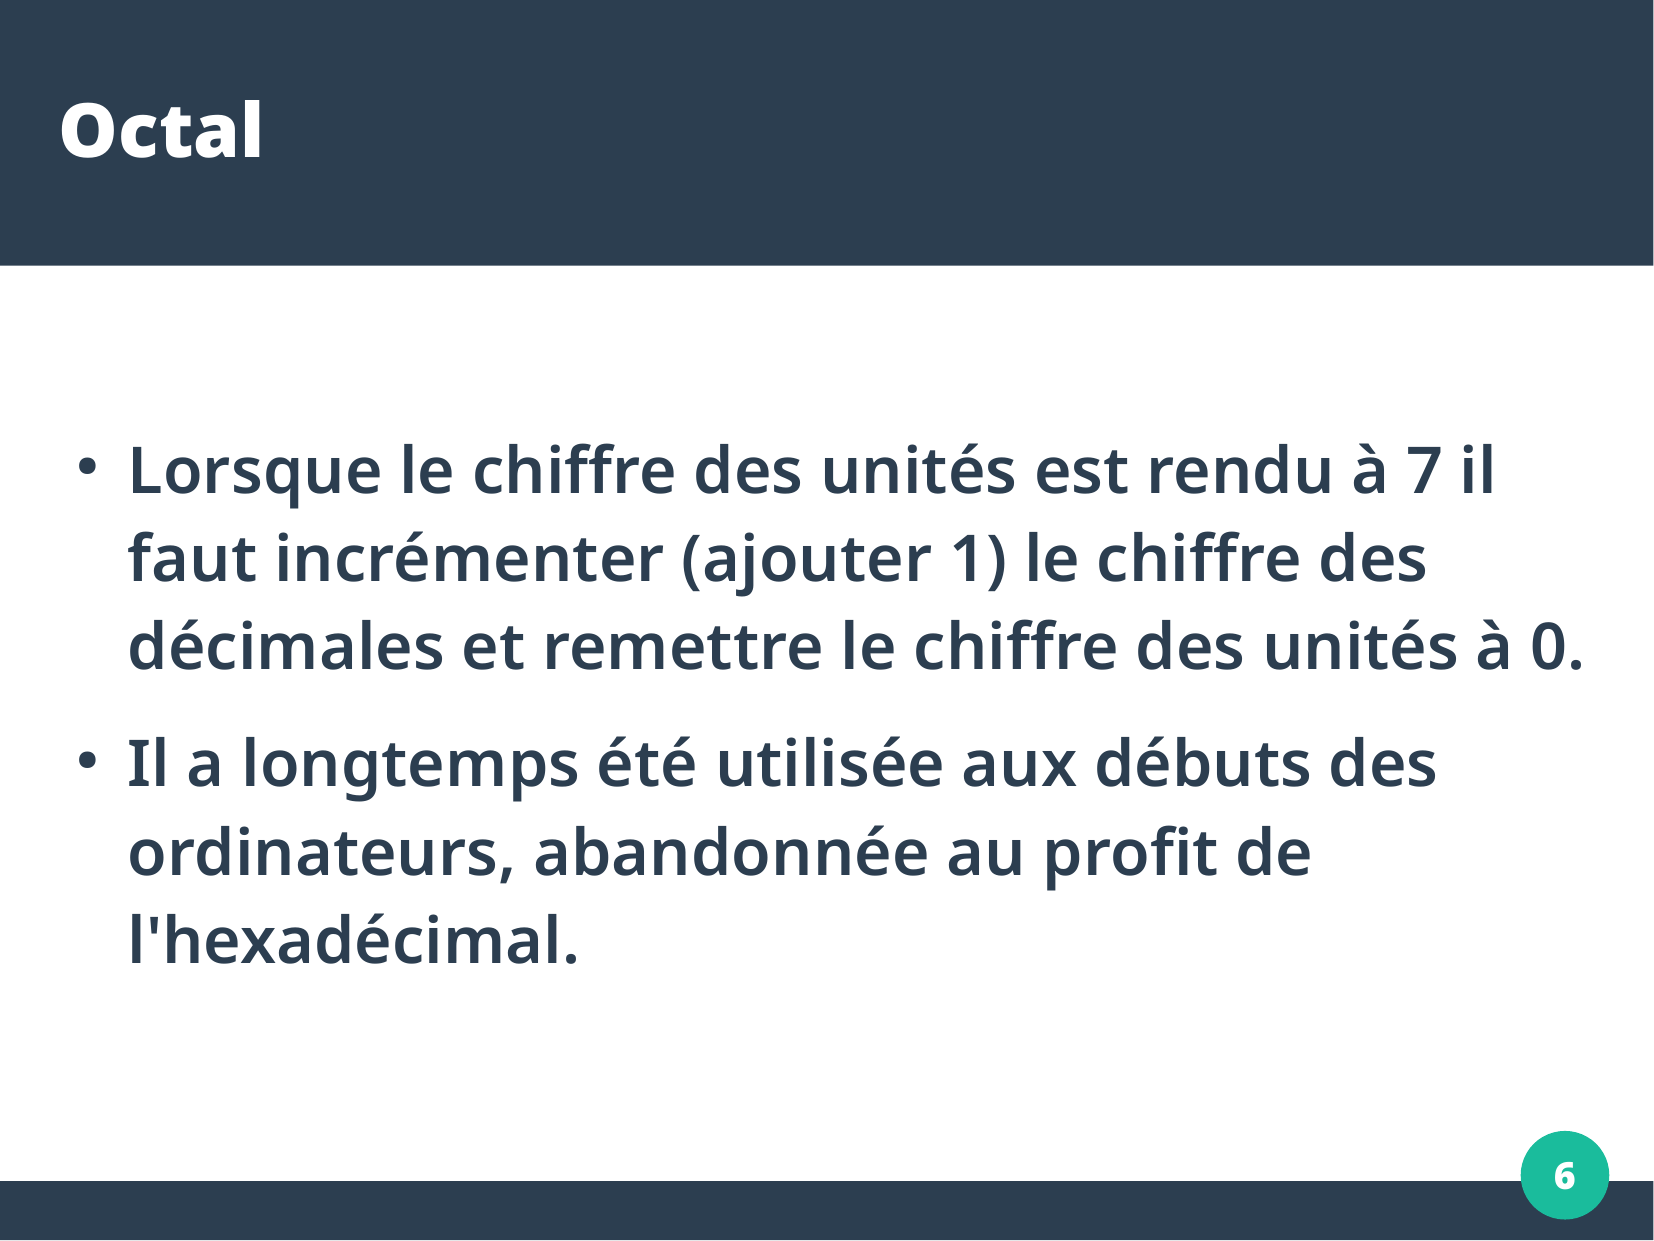

# Octal
Lorsque le chiffre des unités est rendu à 7 il faut incrémenter (ajouter 1) le chiffre des décimales et remettre le chiffre des unités à 0.
Il a longtemps été utilisée aux débuts des ordinateurs, abandonnée au profit de l'hexadécimal.
| |
| --- |
6